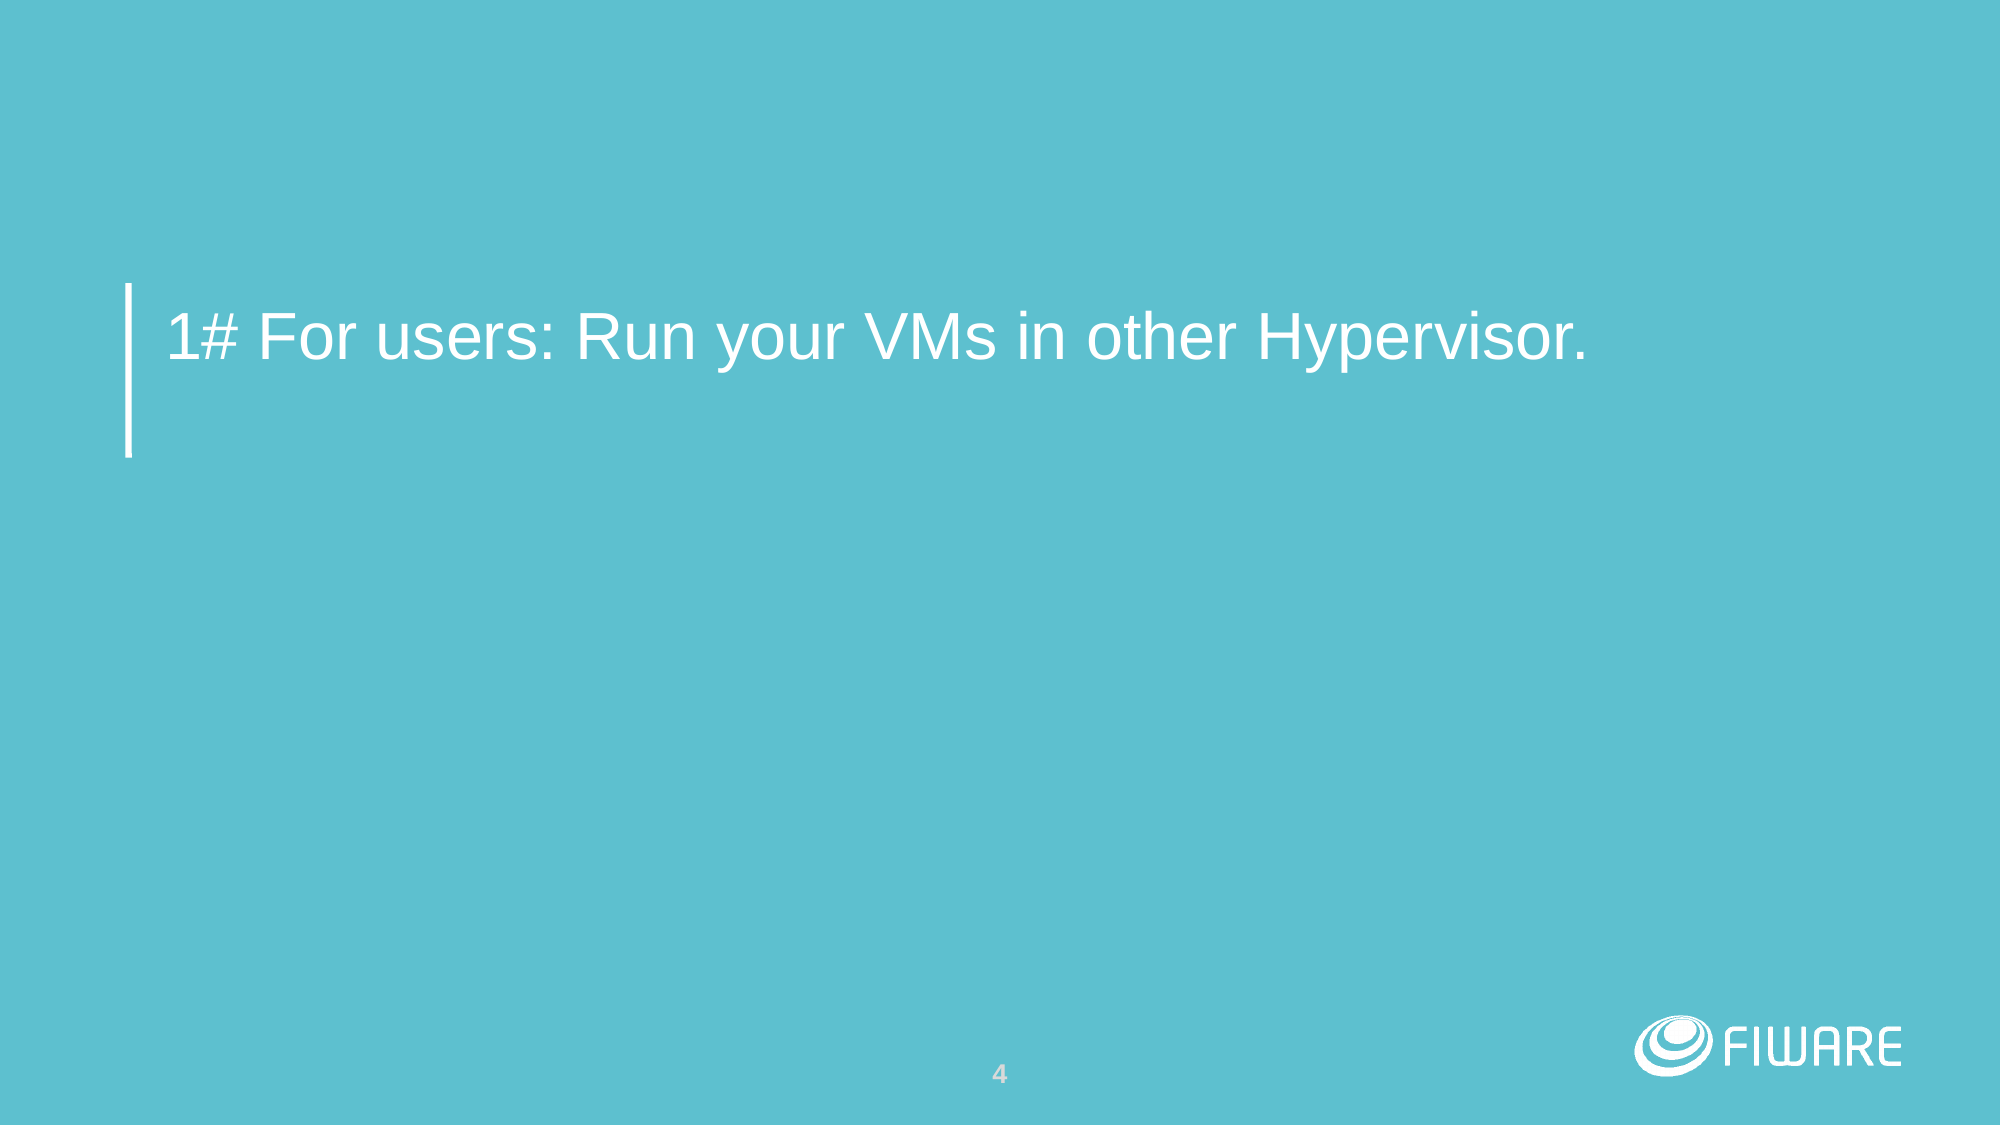

# 1# For users: Run your VMs in other Hypervisor.